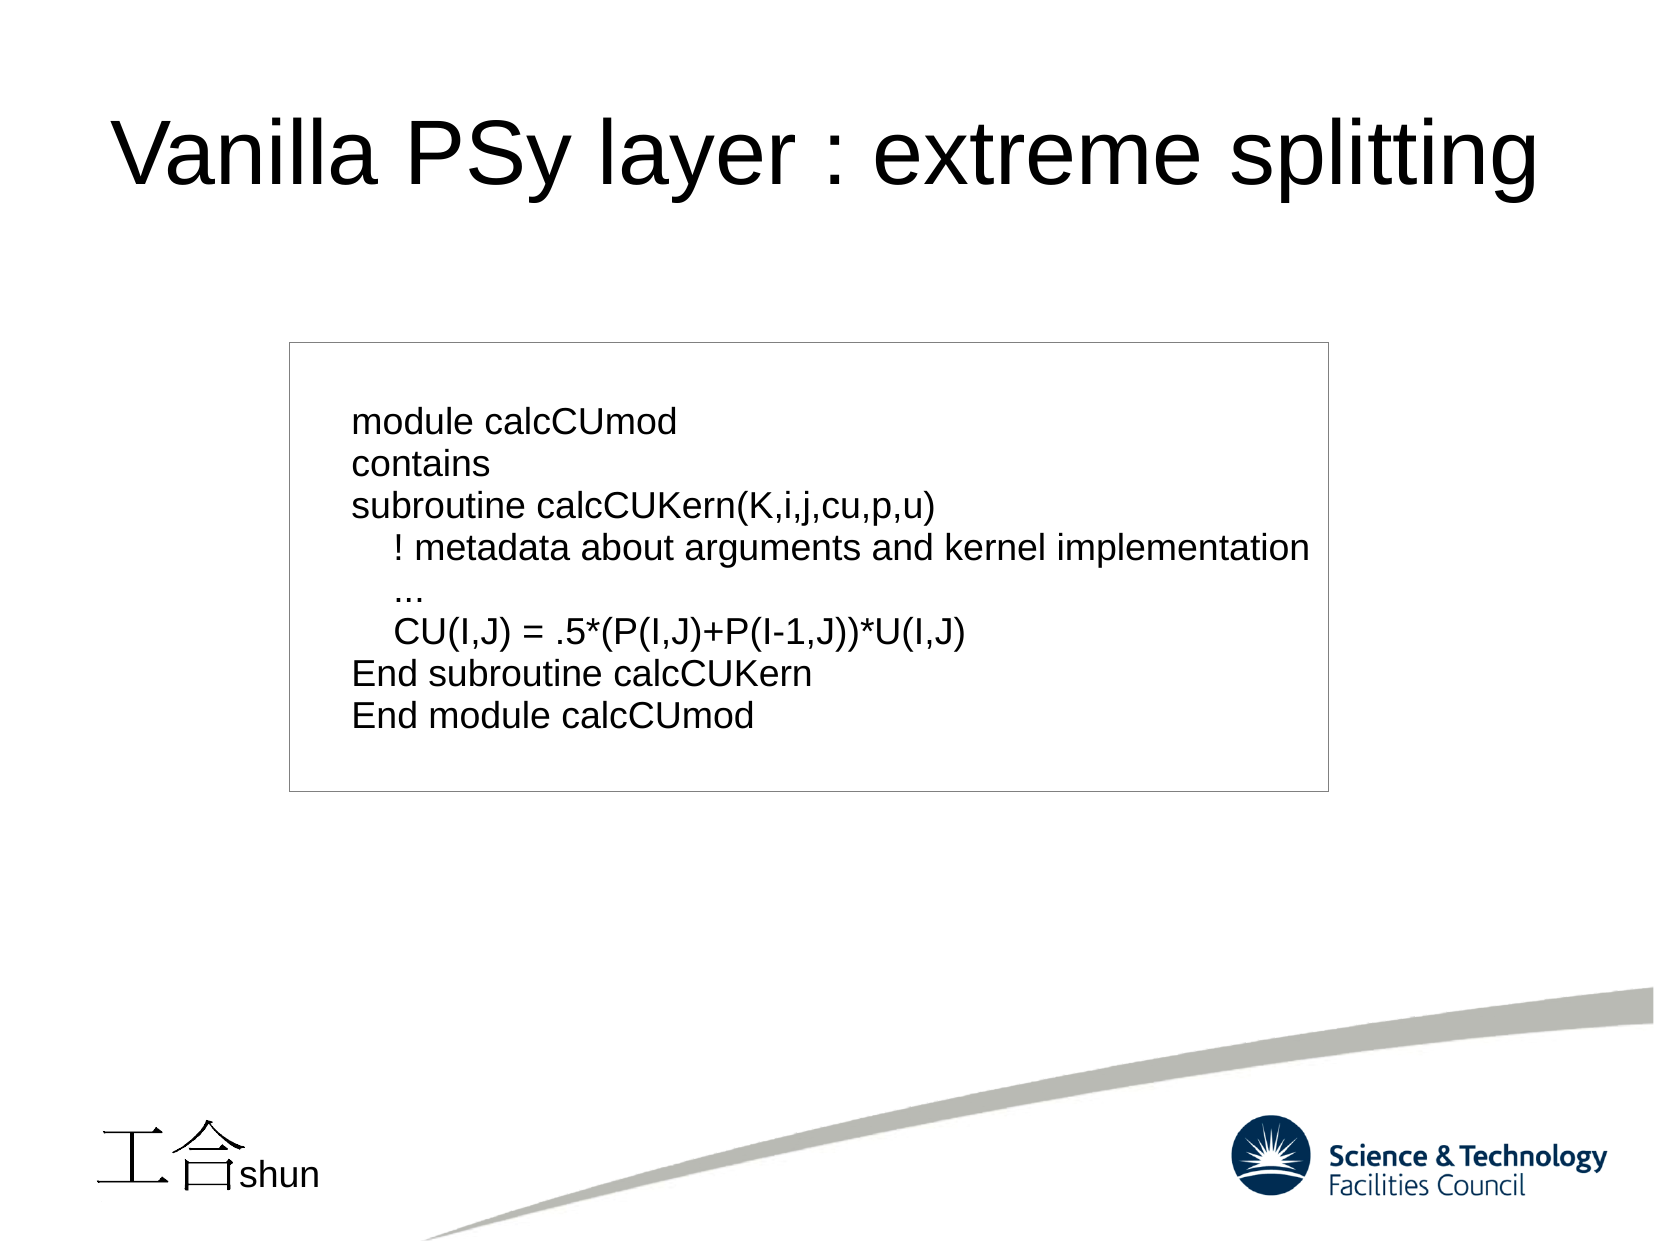

# Vanilla PSy layer : extreme splitting
module calcCUmod
contains
subroutine calcCUKern(K,i,j,cu,p,u)
 ! metadata about arguments and kernel implementation
 ...
 CU(I,J) = .5*(P(I,J)+P(I-1,J))*U(I,J)
End subroutine calcCUKern
End module calcCUmod